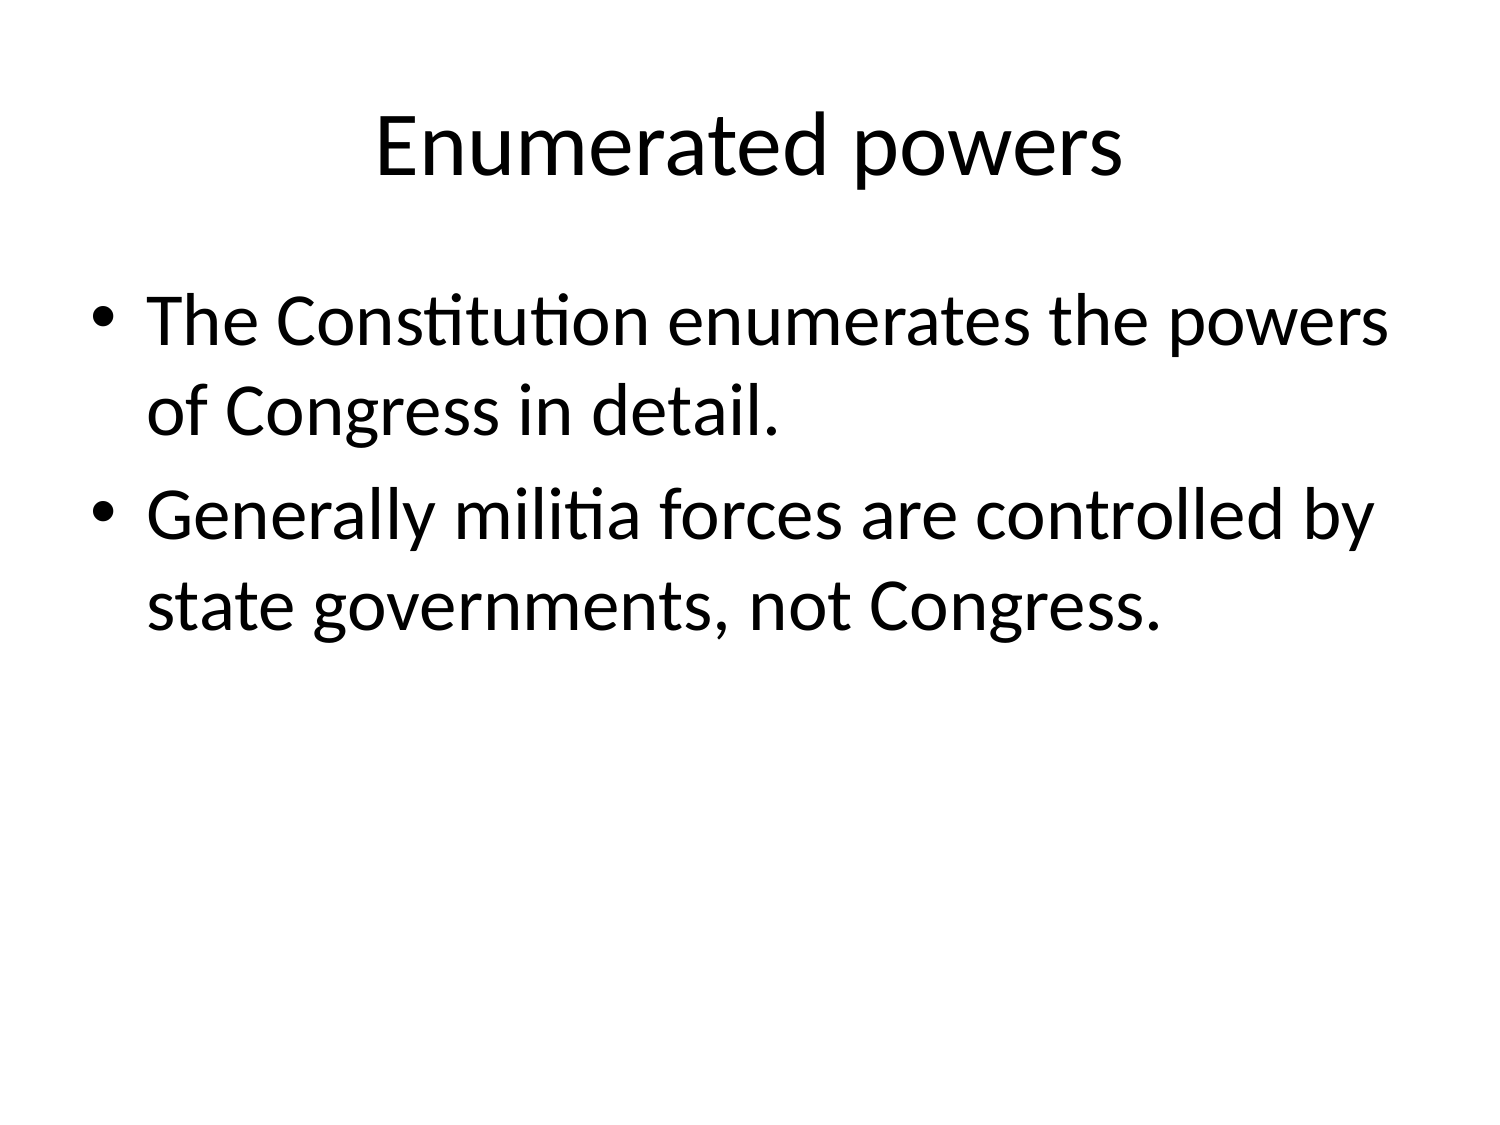

# Enumerated powers
The Constitution enumerates the powers of Congress in detail.
Generally militia forces are controlled by state governments, not Congress.